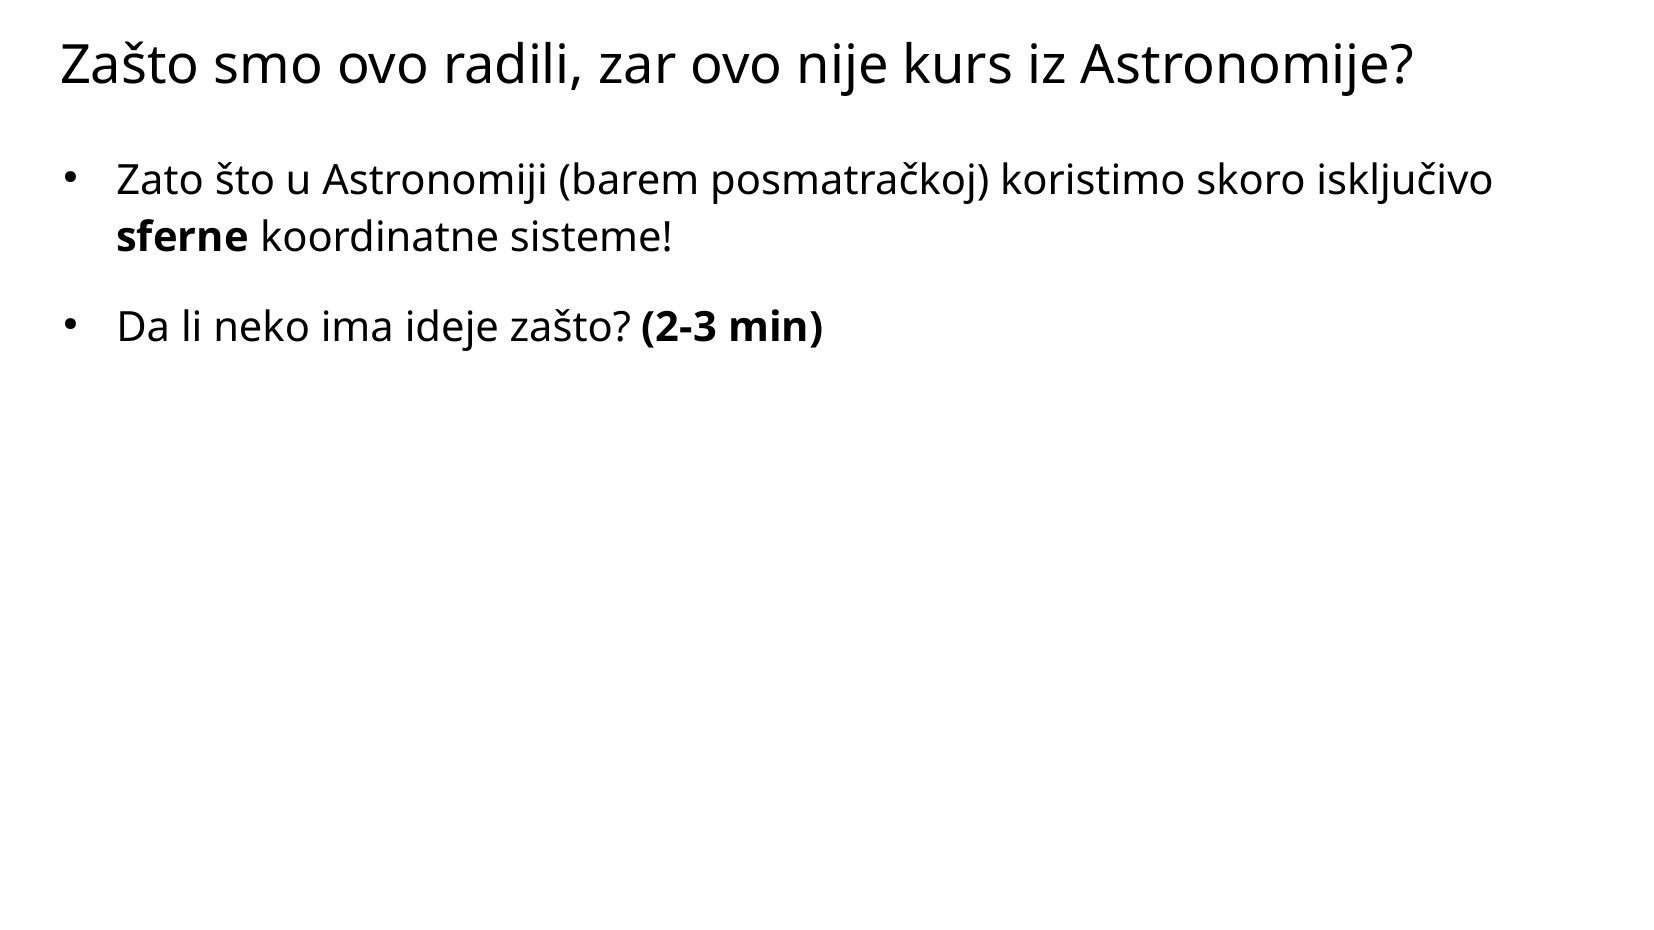

# Zašto smo ovo radili, zar ovo nije kurs iz Astronomije?
Zato što u Astronomiji (barem posmatračkoj) koristimo skoro isključivo sferne koordinatne sisteme!
Da li neko ima ideje zašto? (2-3 min)